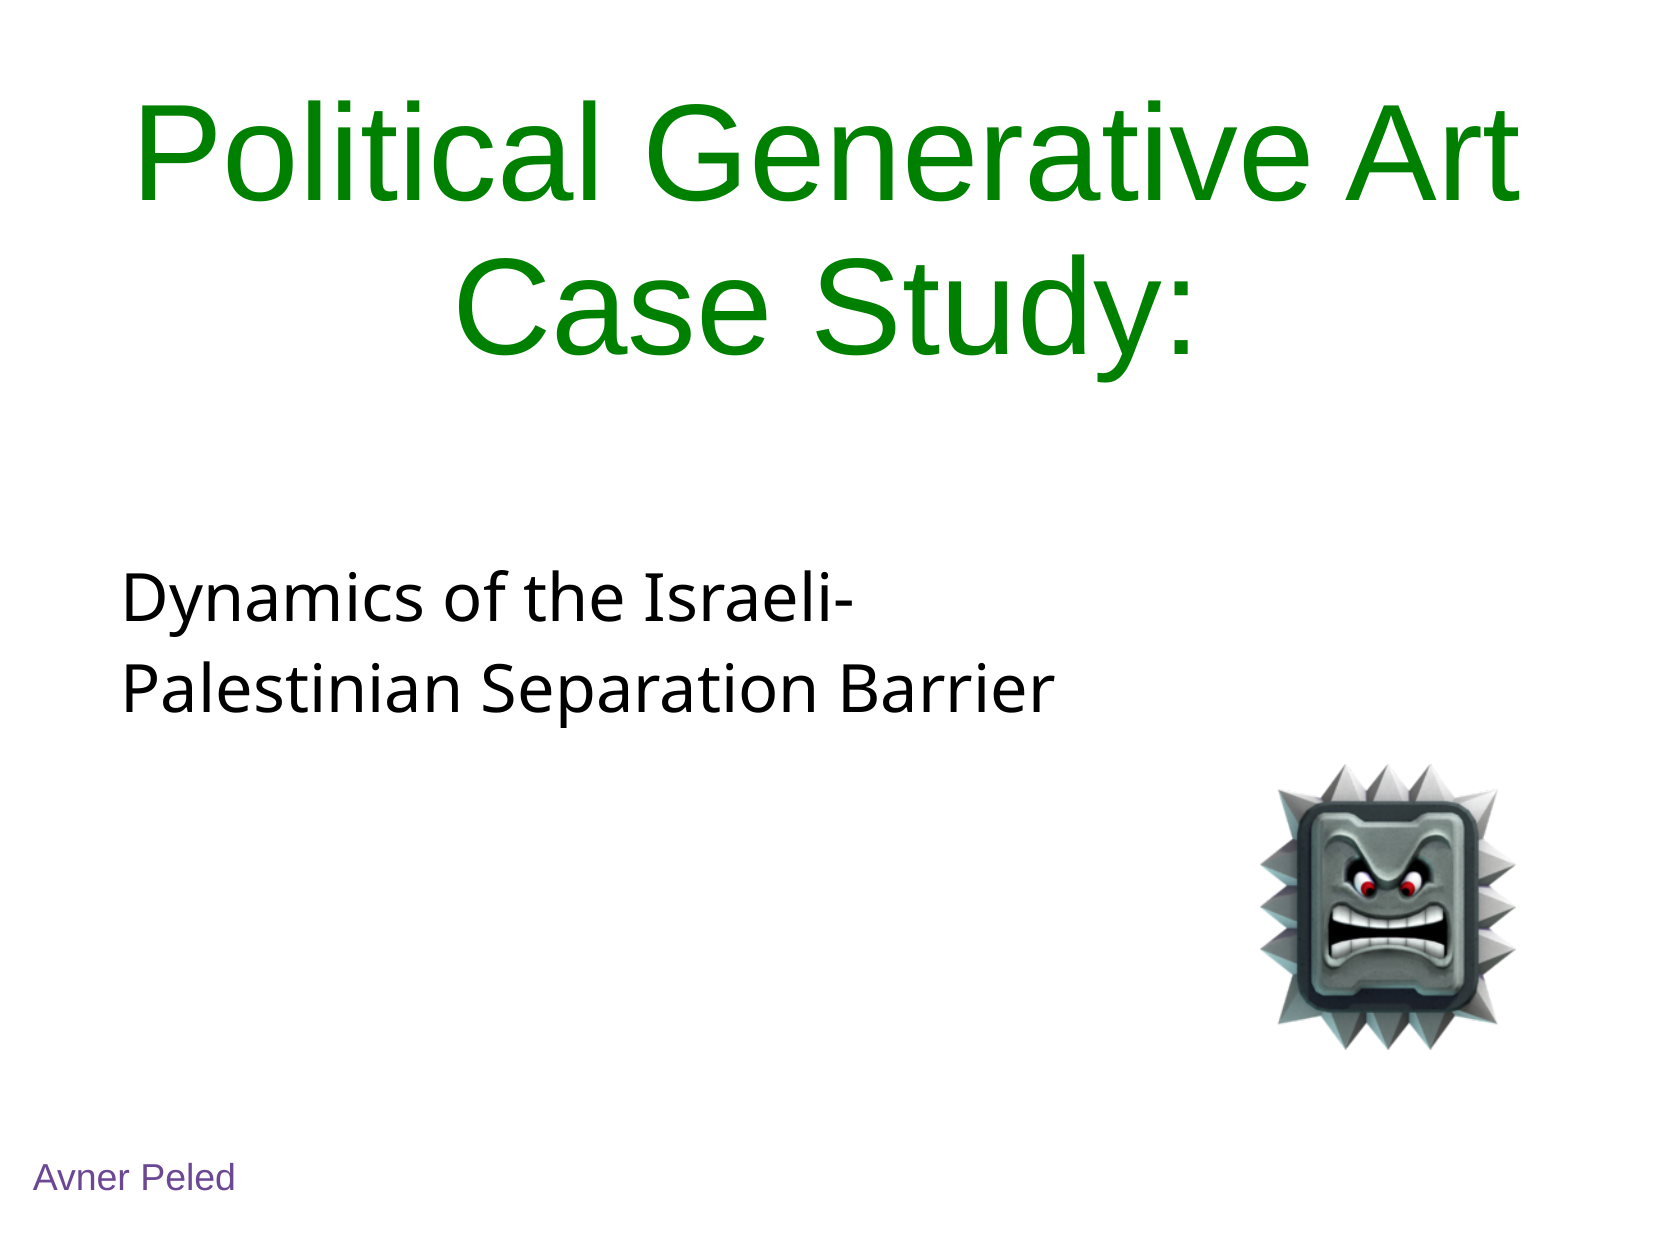

# Political Generative Art Case Study:
Dynamics of the Israeli-Palestinian Separation Barrier
Avner Peled